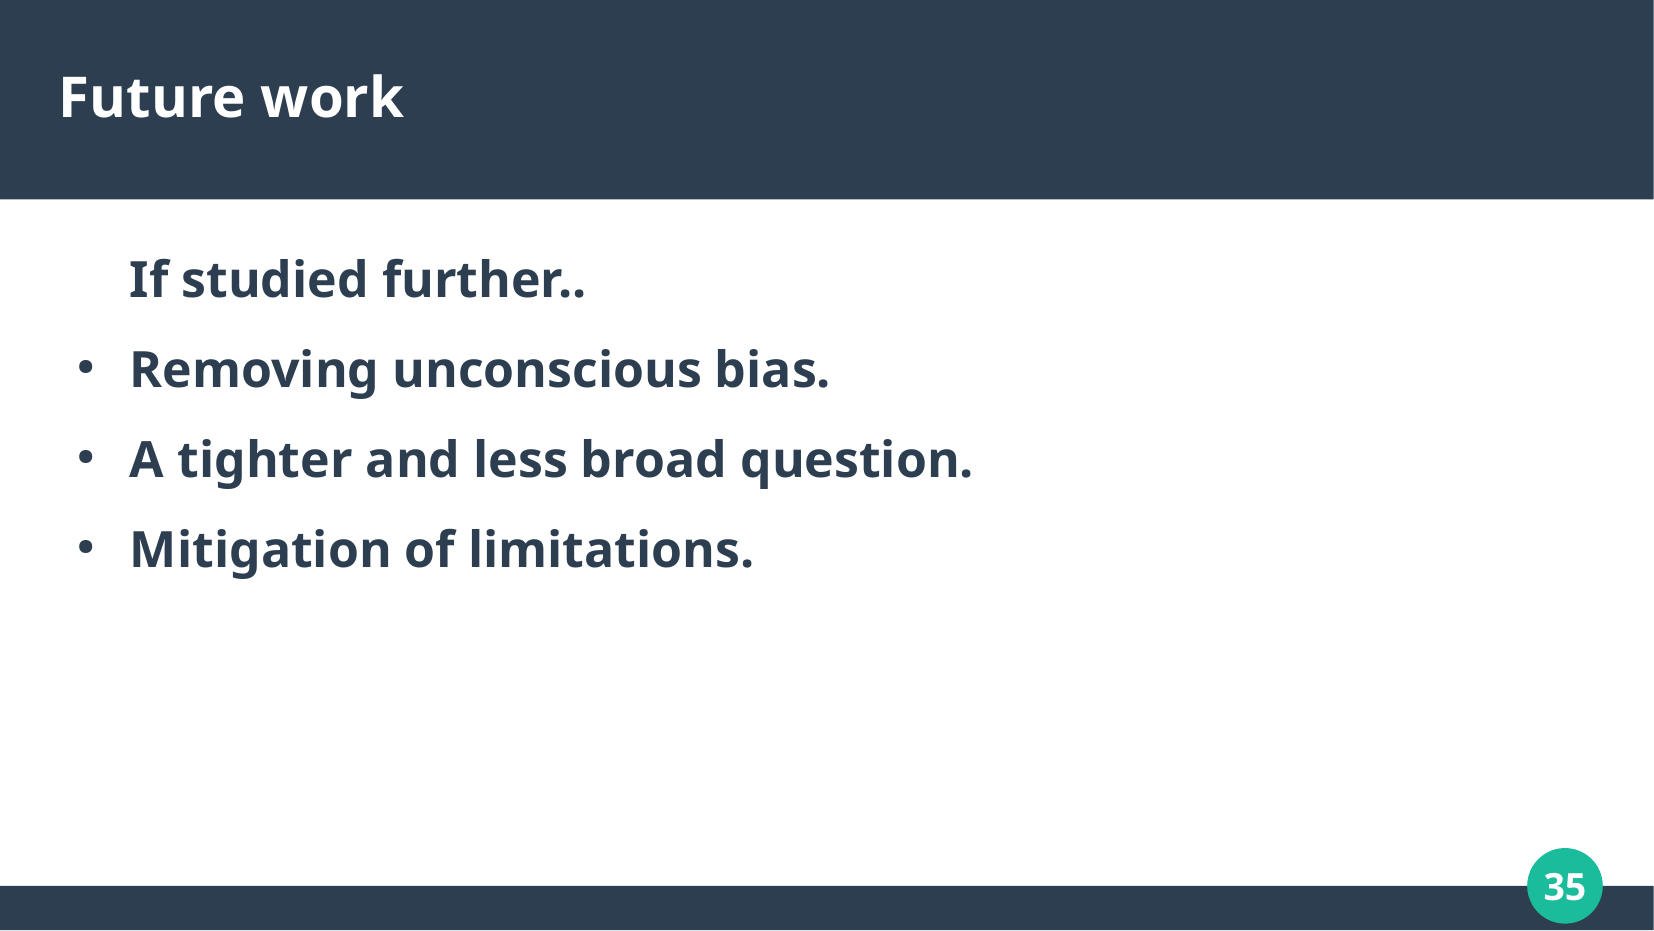

# Future work
If studied further..
Removing unconscious bias.
A tighter and less broad question.
Mitigation of limitations.